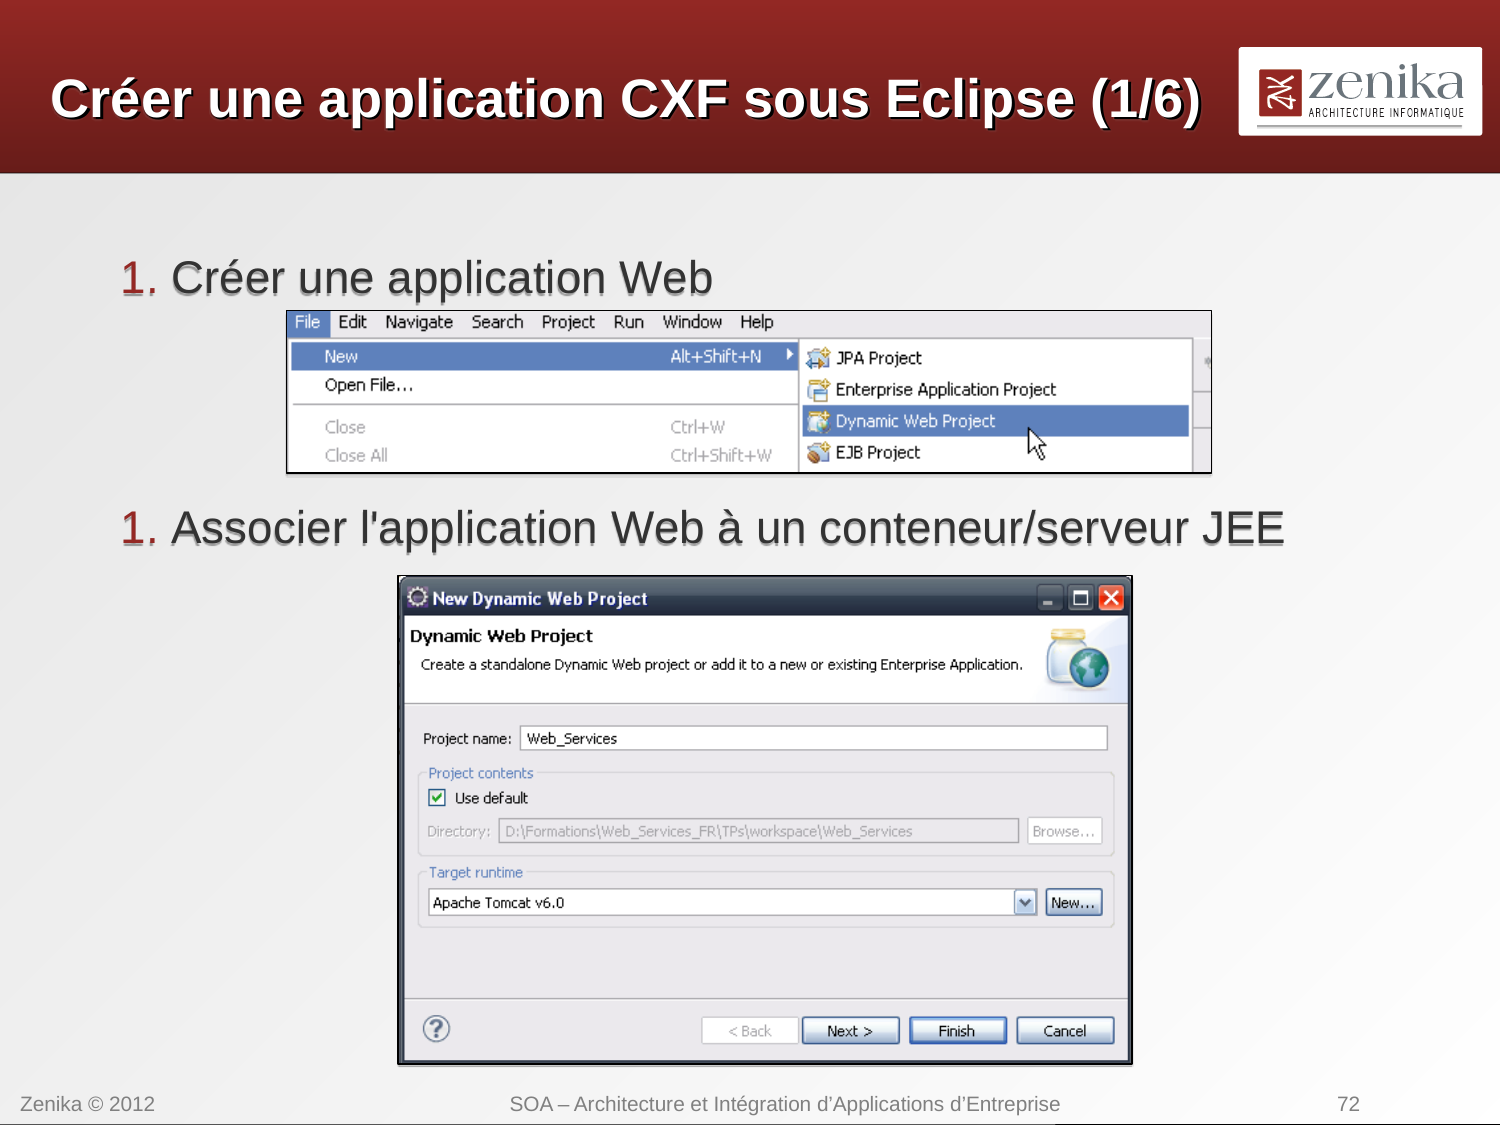

# Créer une application CXF sous Eclipse (1/6)
 Créer une application Web
 Associer l'application Web à un conteneur/serveur JEE